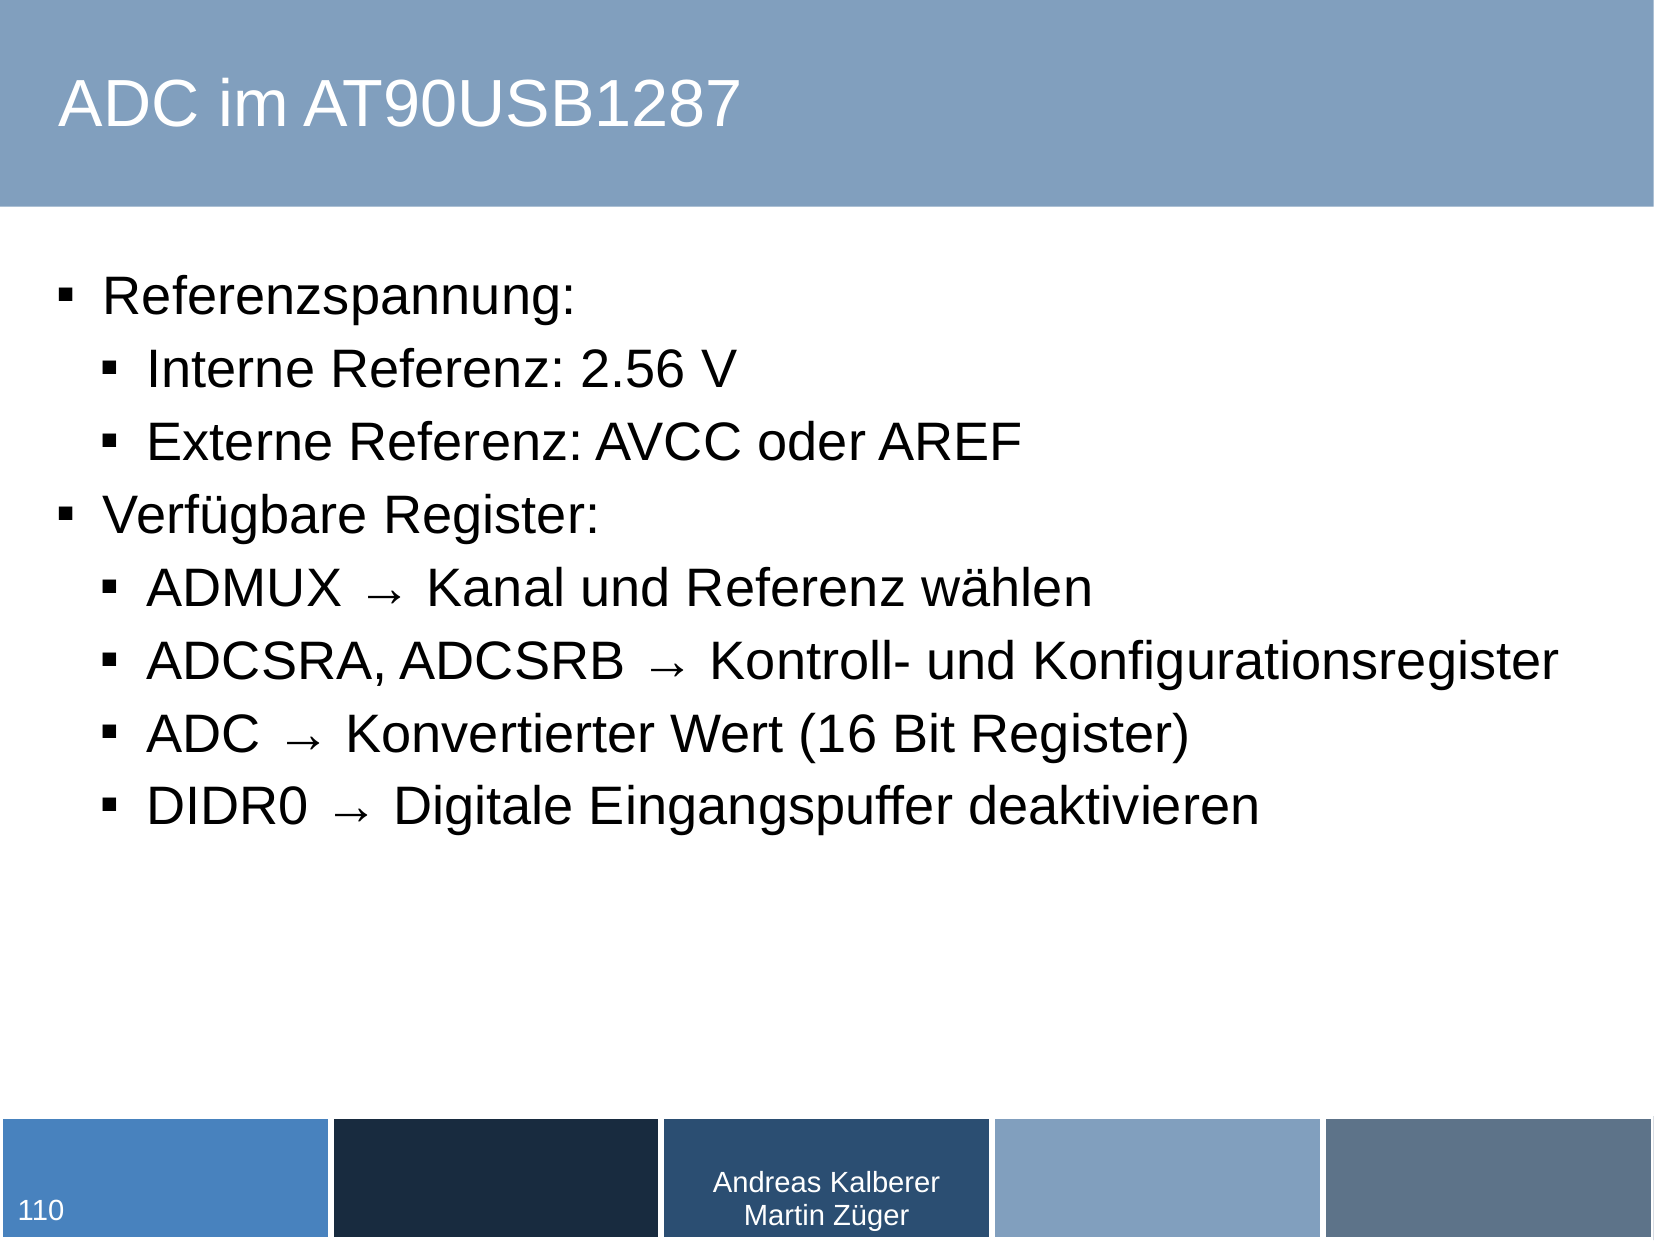

# ADC im AT90USB1287
Referenzspannung:
Interne Referenz: 2.56 V
Externe Referenz: AVCC oder AREF
Verfügbare Register:
ADMUX → Kanal und Referenz wählen
ADCSRA, ADCSRB → Kontroll- und Konfigurationsregister
ADC → Konvertierter Wert (16 Bit Register)
DIDR0 → Digitale Eingangspuffer deaktivieren
LibreOffice Productivity Suite
110